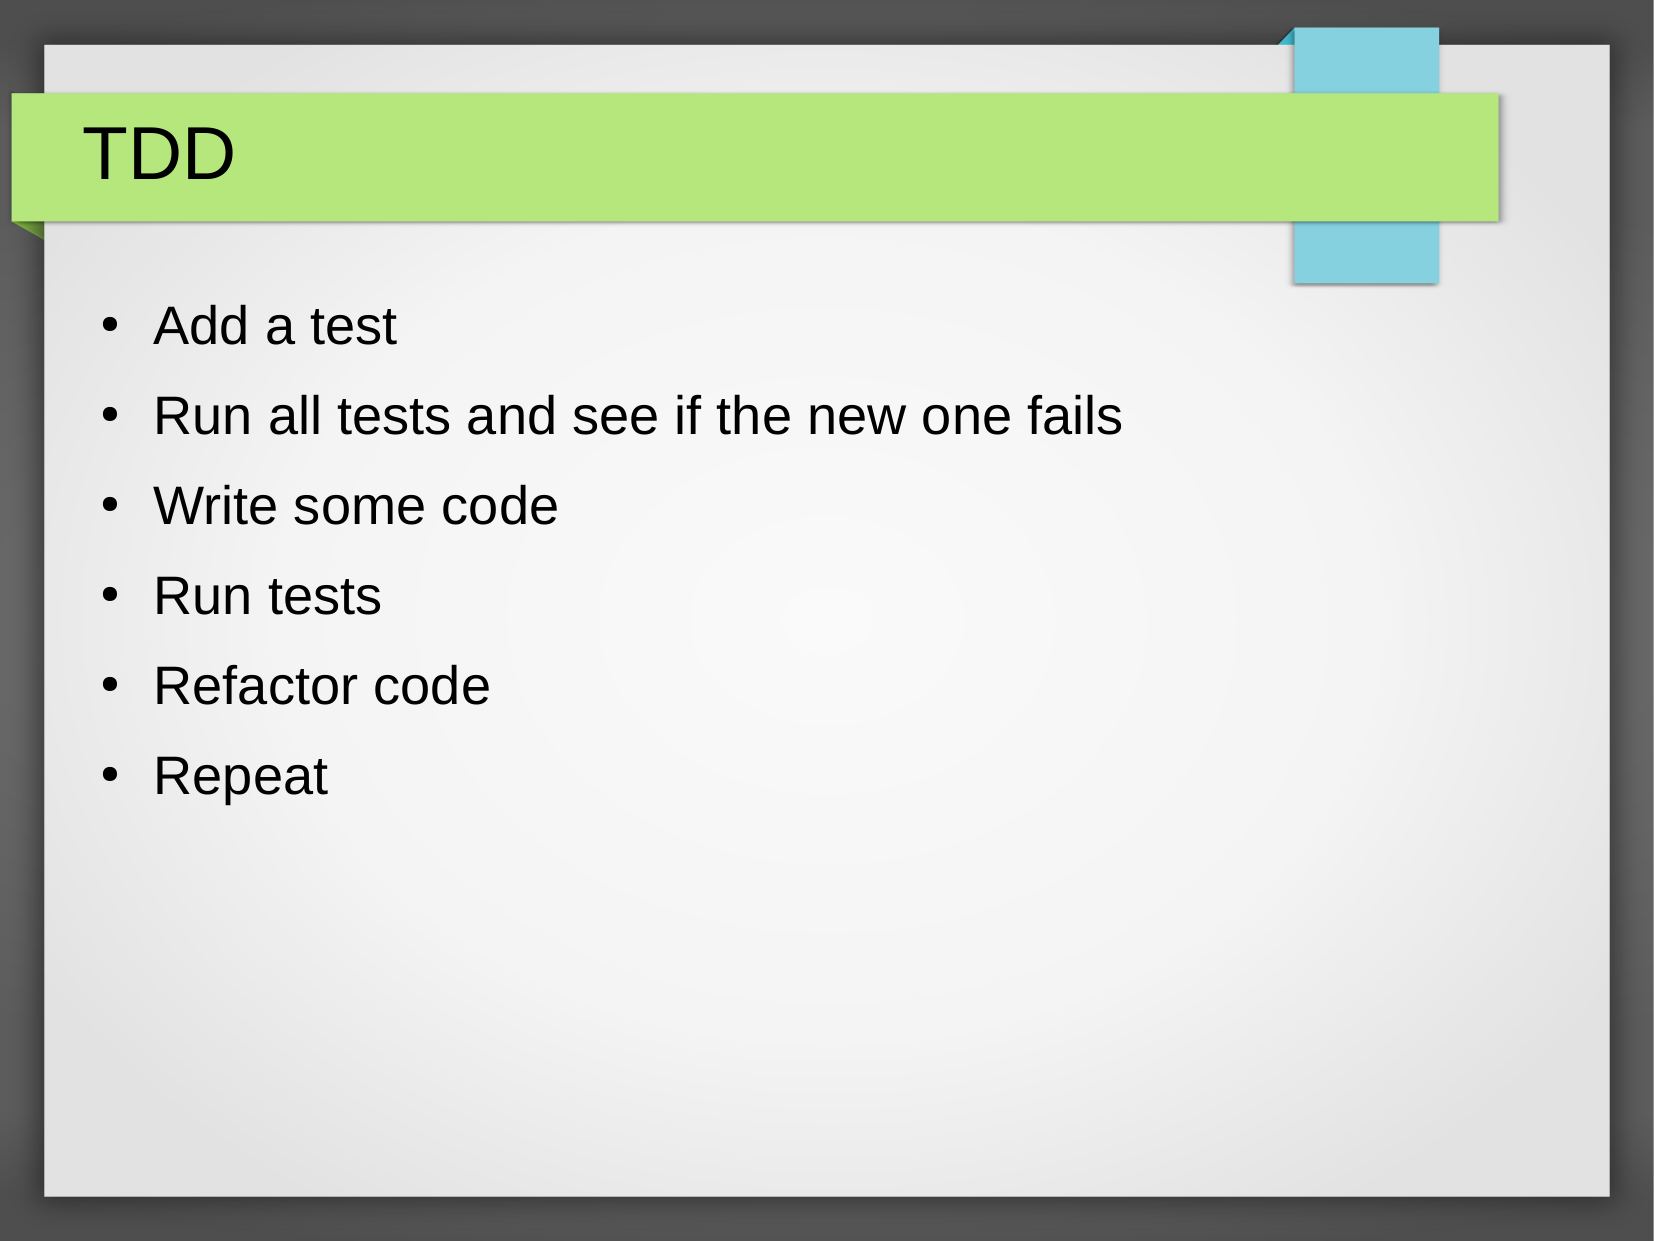

# TDD
Add a test
Run all tests and see if the new one fails
Write some code
Run tests
Refactor code
Repeat